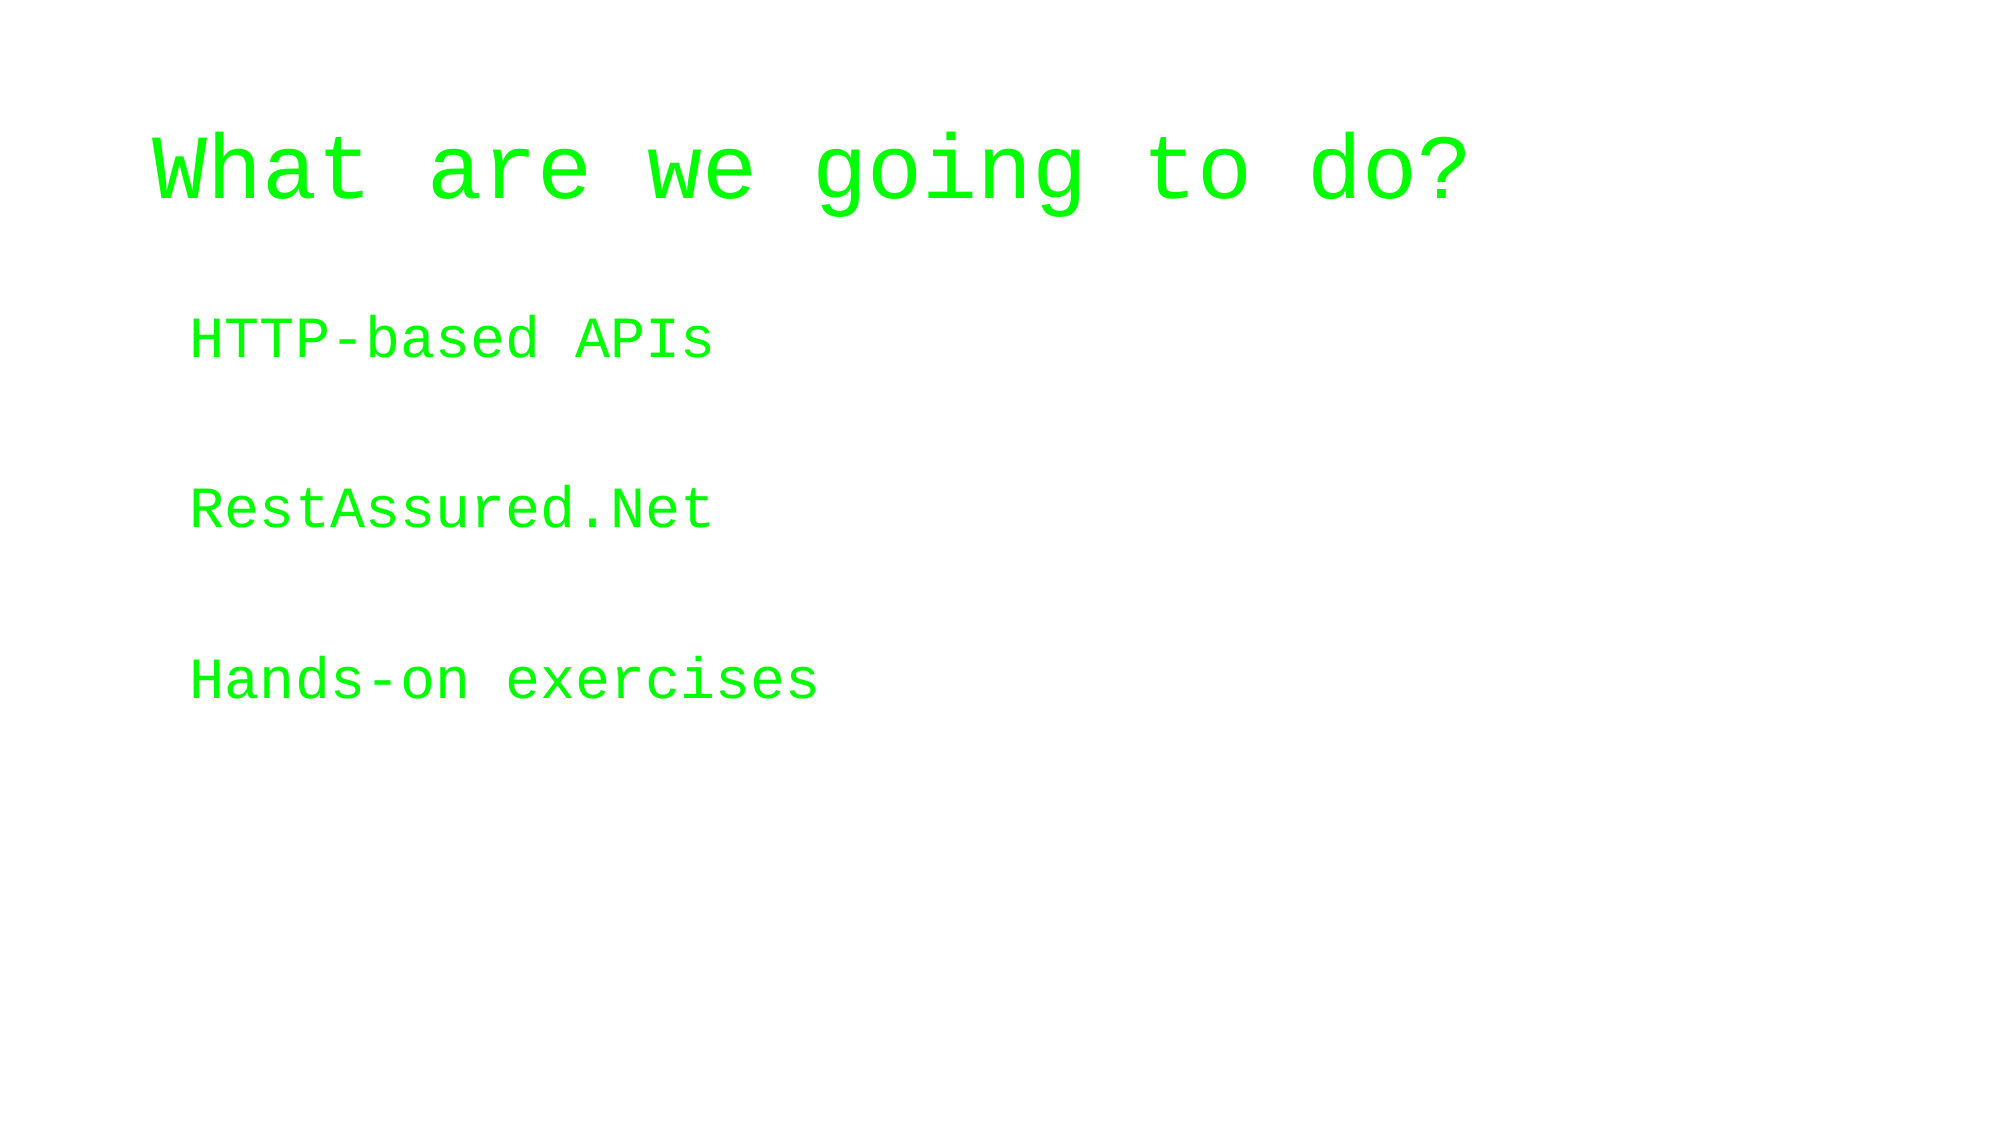

# What are we going to do?
HTTP-based APIs
RestAssured.Net
Hands-on exercises